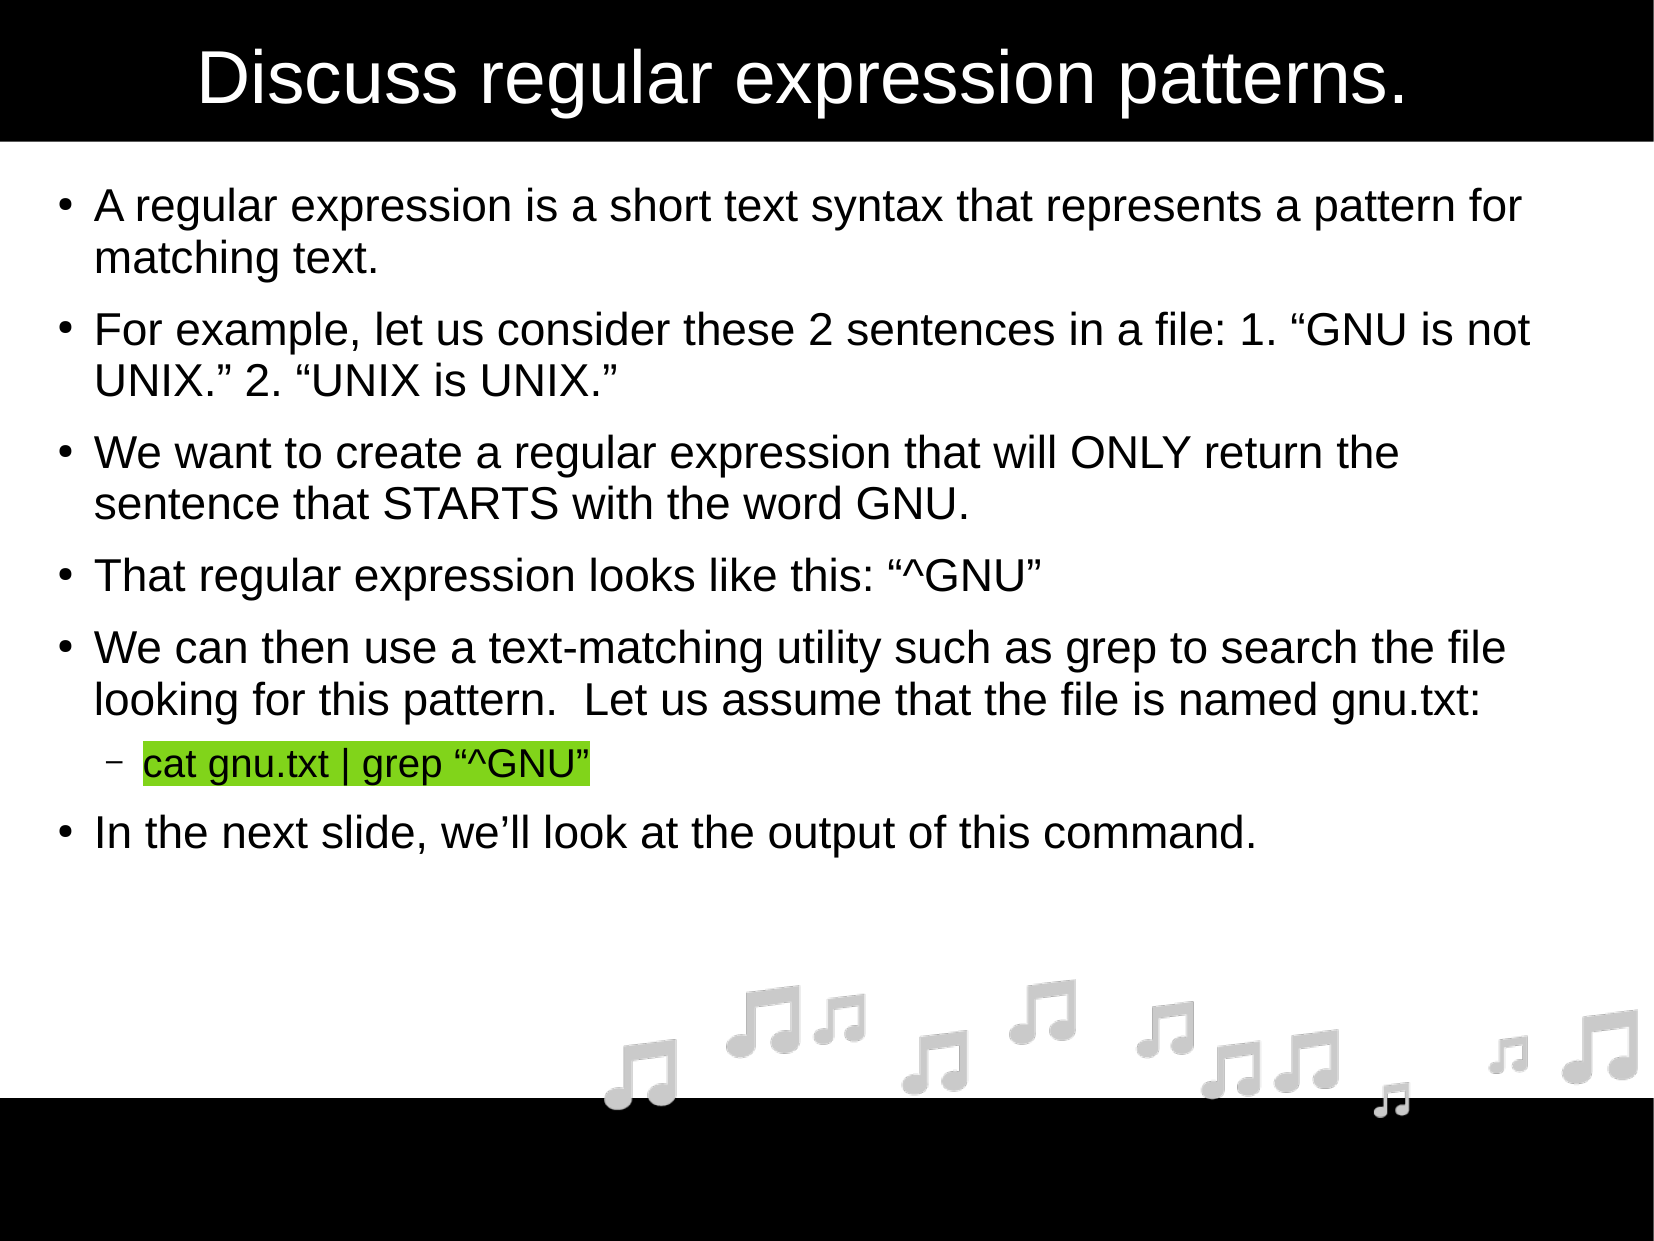

# Discuss regular expression patterns.
A regular expression is a short text syntax that represents a pattern for matching text.
For example, let us consider these 2 sentences in a file: 1. “GNU is not UNIX.” 2. “UNIX is UNIX.”
We want to create a regular expression that will ONLY return the sentence that STARTS with the word GNU.
That regular expression looks like this: “^GNU”
We can then use a text-matching utility such as grep to search the file looking for this pattern. Let us assume that the file is named gnu.txt:
cat gnu.txt | grep “^GNU”
In the next slide, we’ll look at the output of this command.